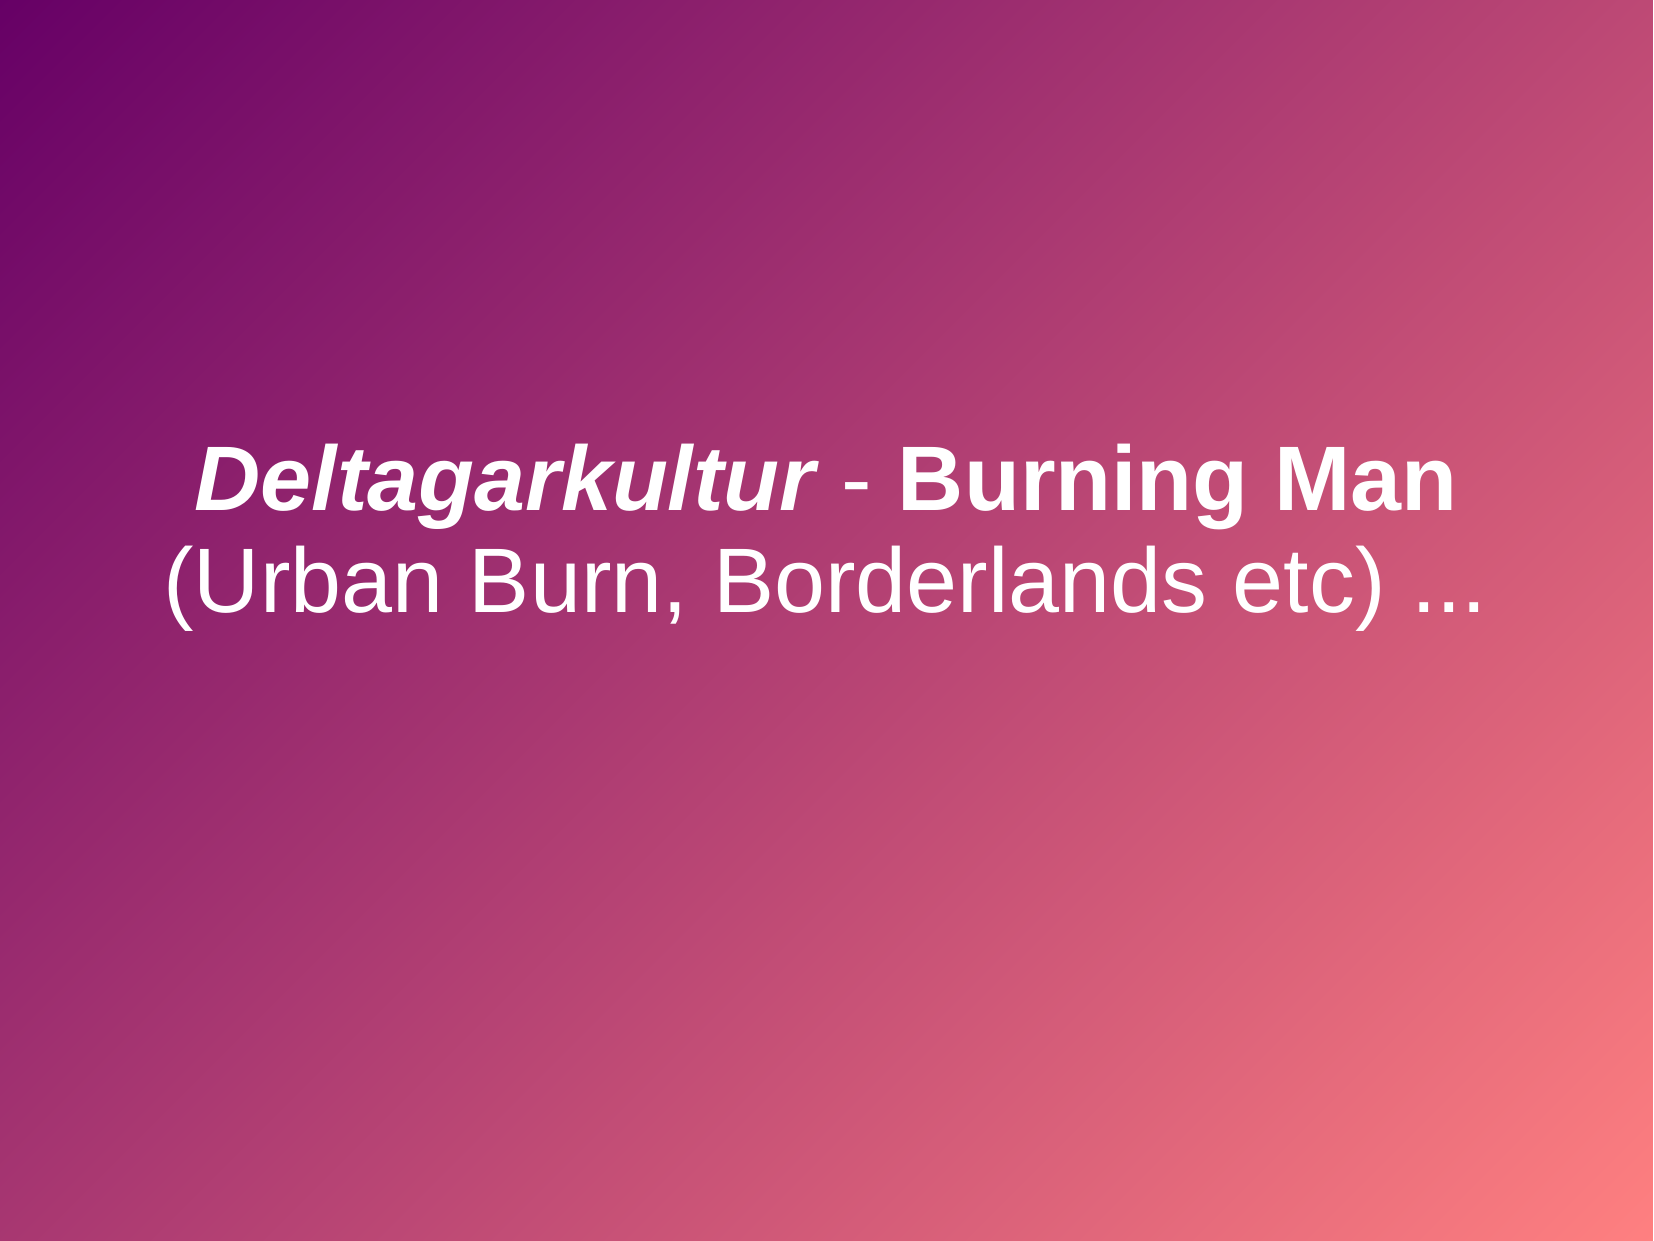

# Deltagarkultur - Burning Man (Urban Burn, Borderlands etc) ...